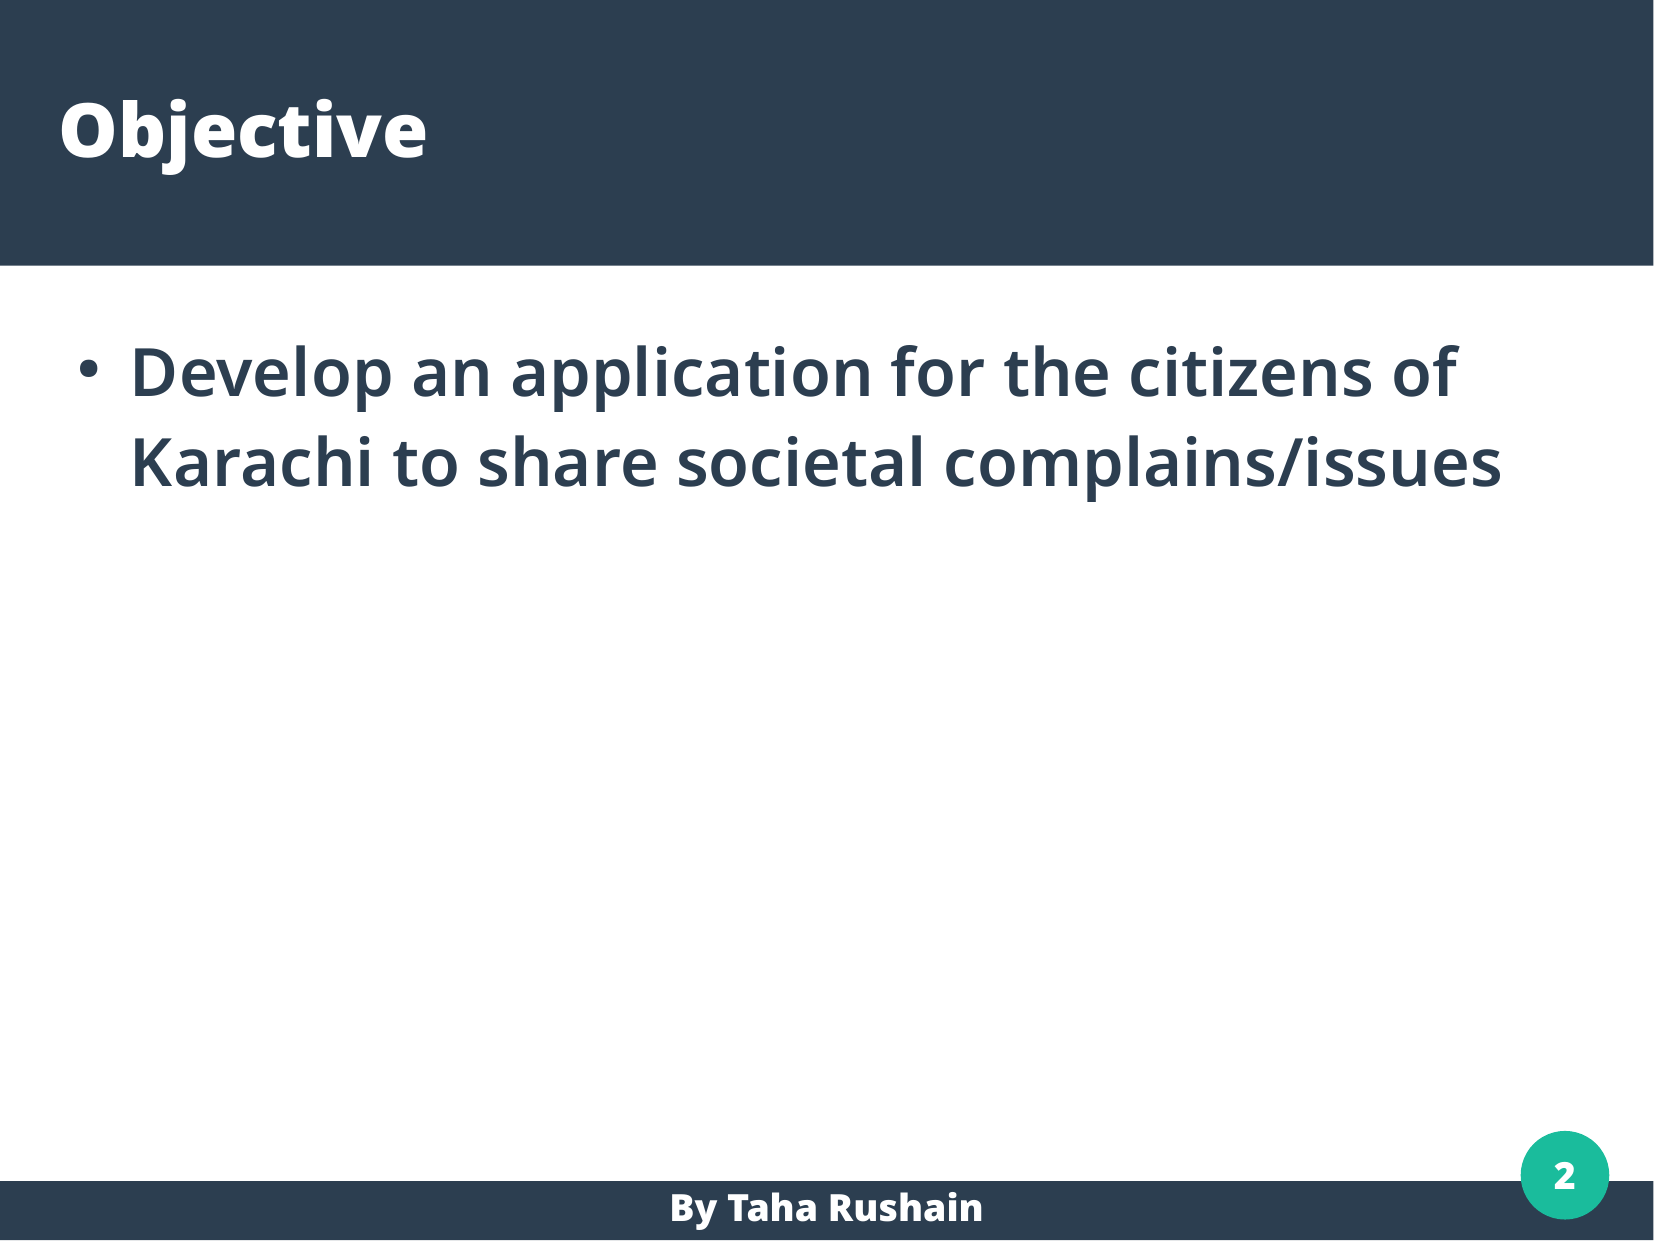

# Objective
Develop an application for the citizens of Karachi to share societal complains/issues
2
By Taha Rushain